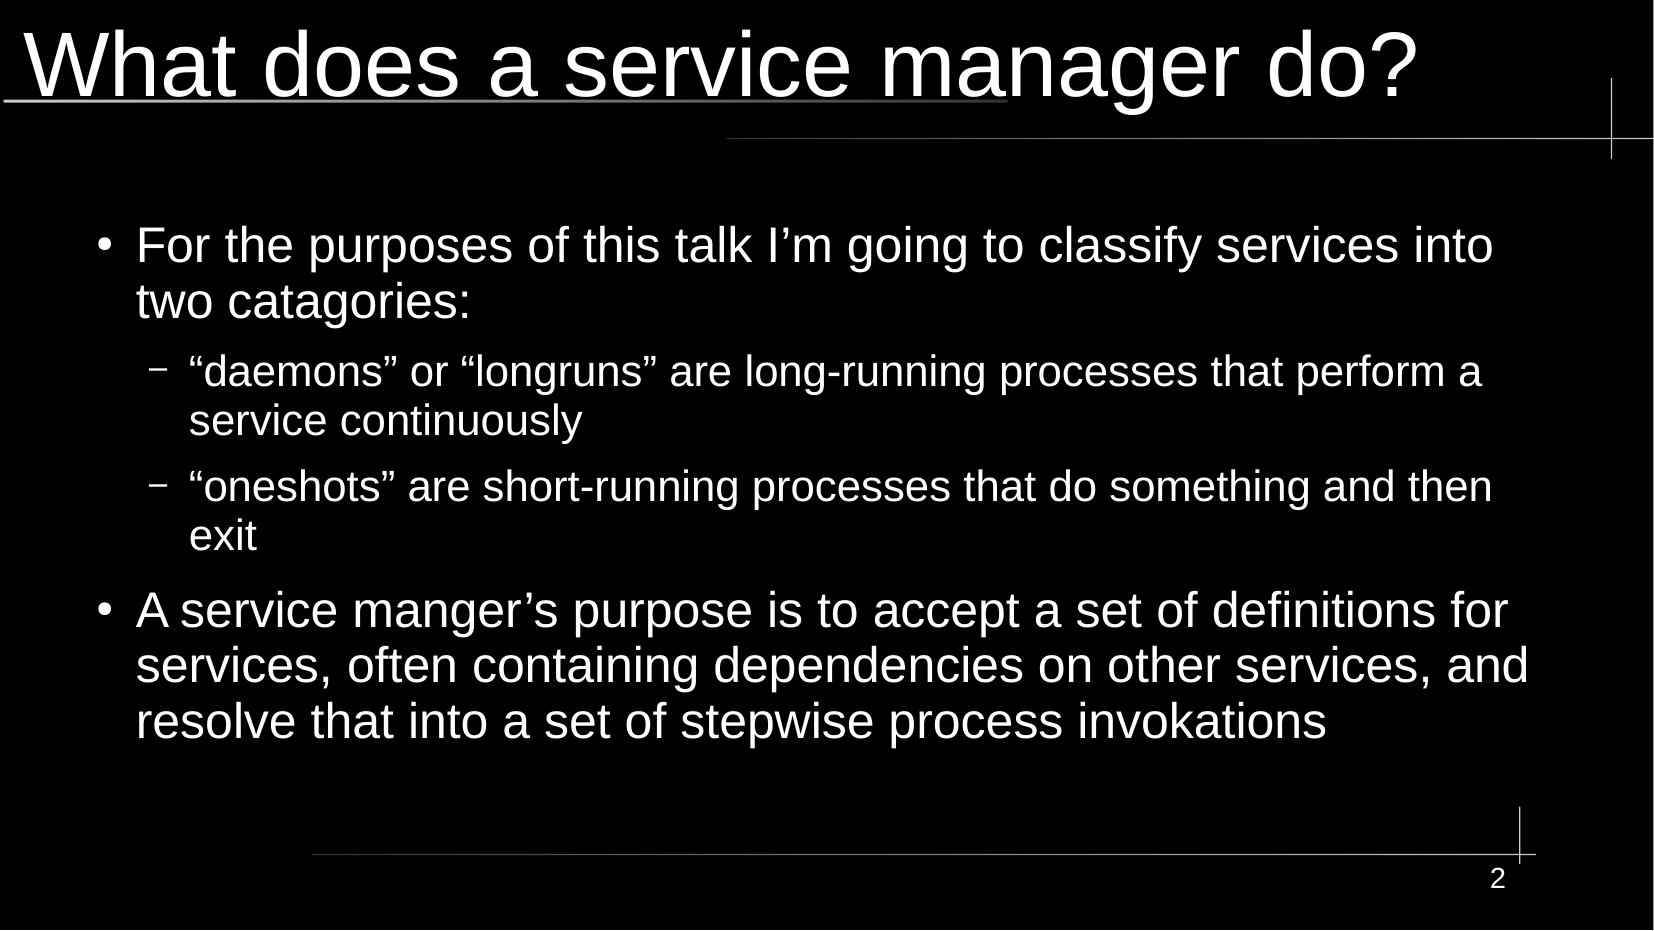

# What does a service manager do?
For the purposes of this talk I’m going to classify services into two catagories:
“daemons” or “longruns” are long-running processes that perform a service continuously
“oneshots” are short-running processes that do something and then exit
A service manger’s purpose is to accept a set of definitions for services, often containing dependencies on other services, and resolve that into a set of stepwise process invokations
2